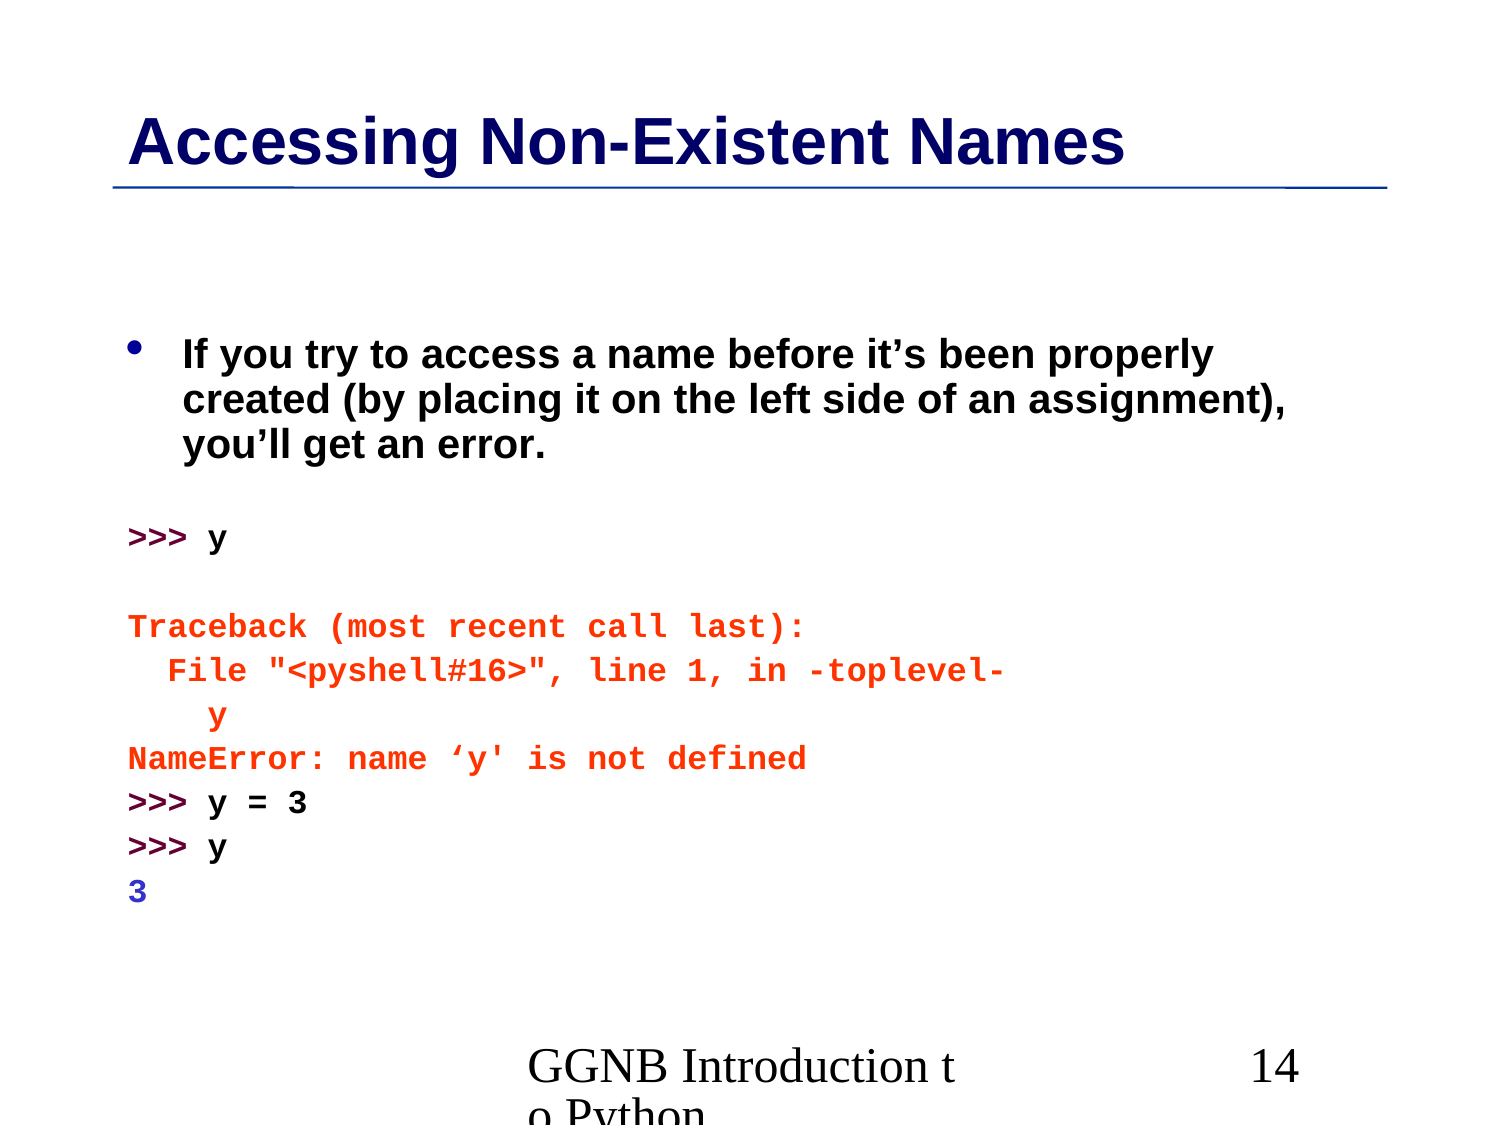

# Accessing Non-Existent Names
If you try to access a name before it’s been properly created (by placing it on the left side of an assignment), you’ll get an error.
>>> y
Traceback (most recent call last):
 File "<pyshell#16>", line 1, in -toplevel-
 y
NameError: name ‘y' is not defined
>>> y = 3
>>> y
3
14
GGNB Introduction to Python